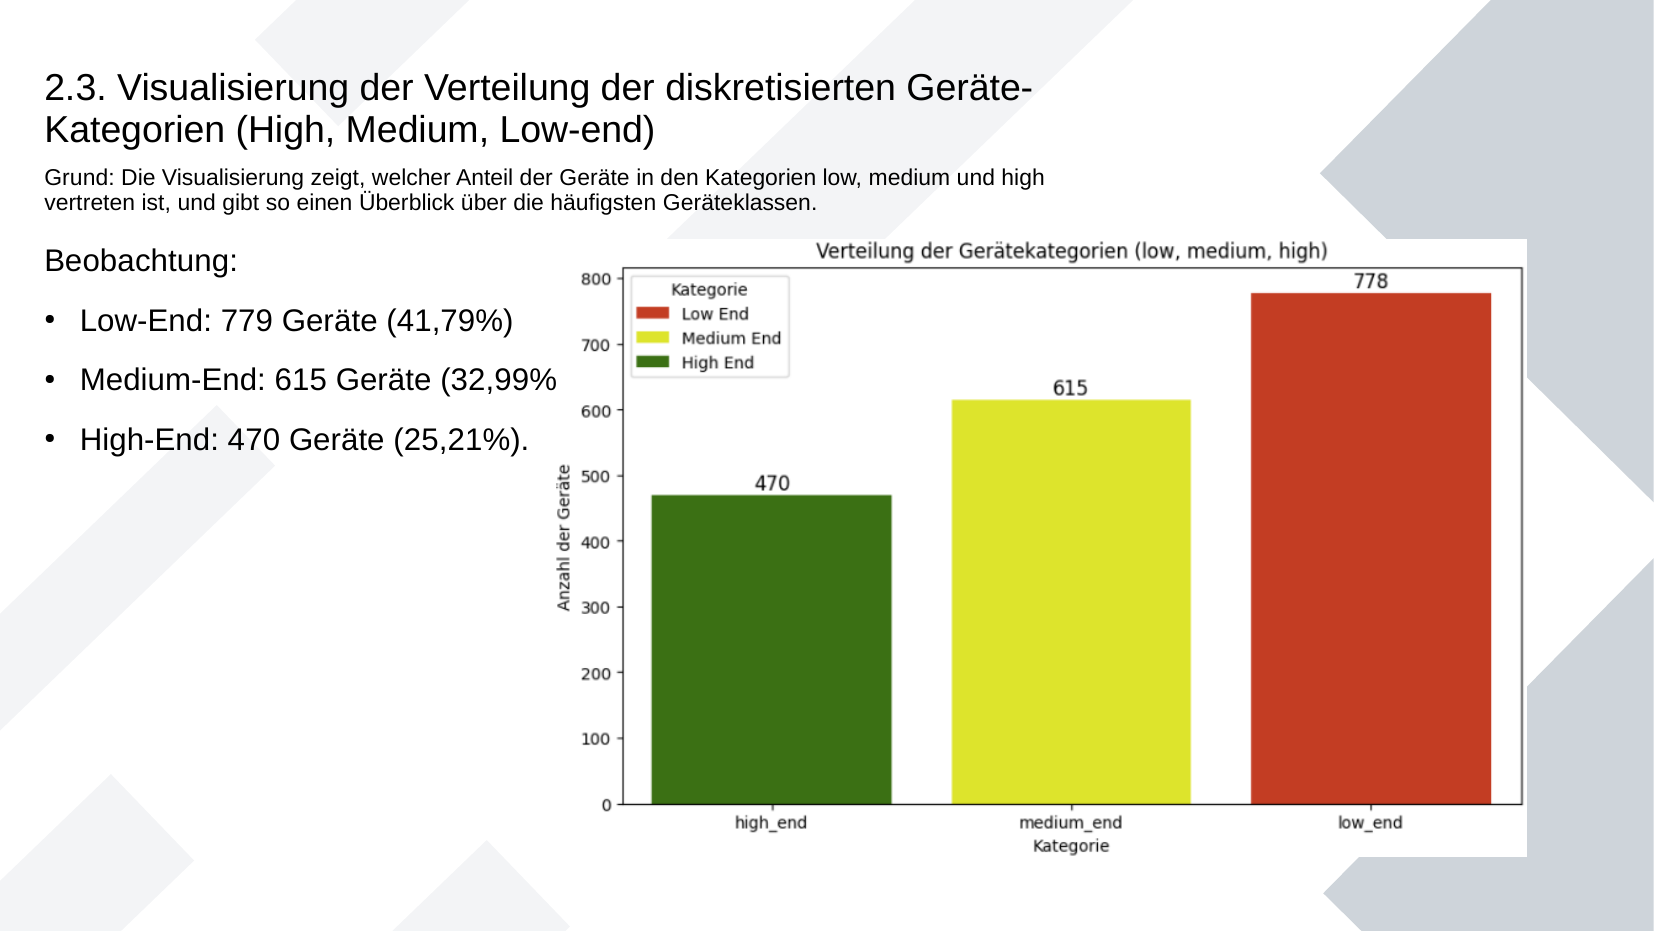

2.3. Visualisierung der Verteilung der diskretisierten Geräte-Kategorien (High, Medium, Low-end)
Grund: Die Visualisierung zeigt, welcher Anteil der Geräte in den Kategorien low, medium und high vertreten ist, und gibt so einen Überblick über die häufigsten Geräteklassen.
Beobachtung:
Low-End: 779 Geräte (41,79%)
Medium-End: 615 Geräte (32,99%)
High-End: 470 Geräte (25,21%).